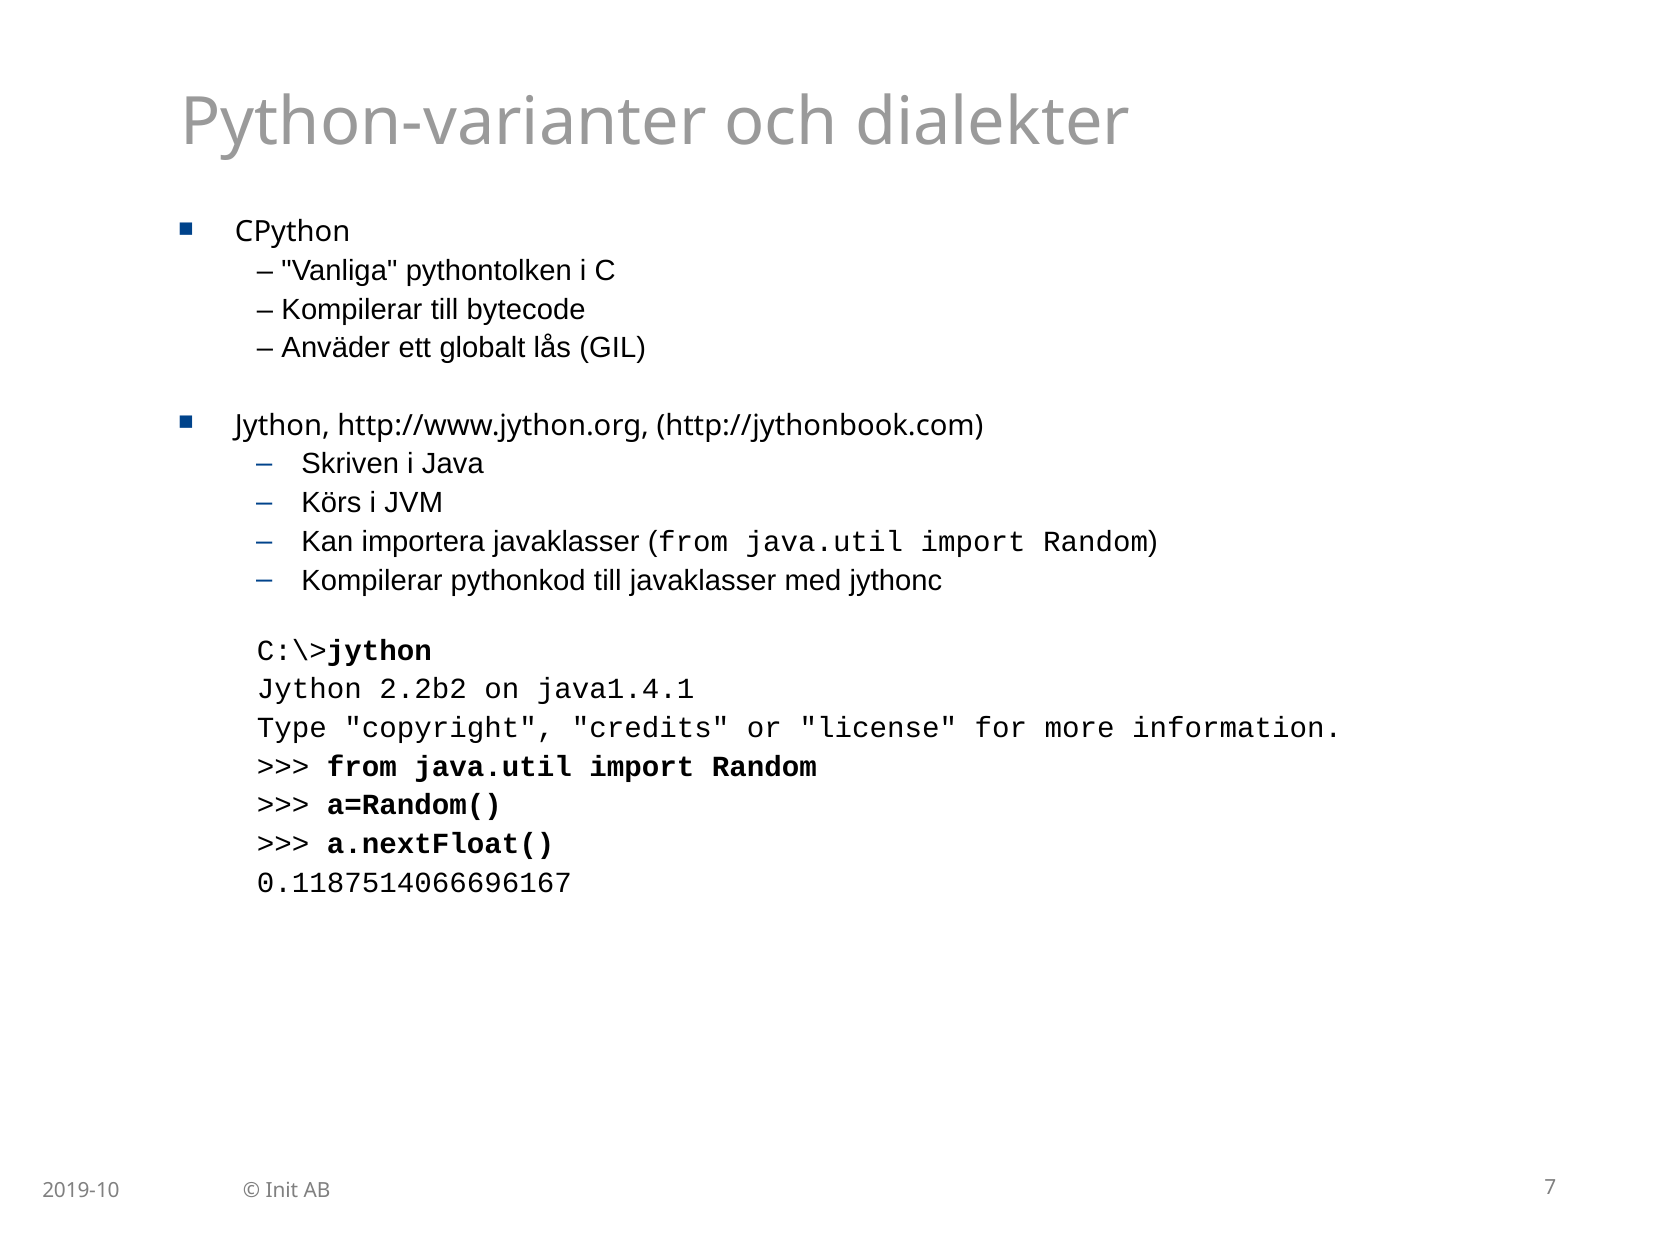

Python-varianter och dialekter
CPython
– "Vanliga" pythontolken i C
– Kompilerar till bytecode
– Anväder ett globalt lås (GIL)
Jython, http://www.jython.org, (http://jythonbook.com)
Skriven i Java
Körs i JVM
Kan importera javaklasser (from java.util import Random)
Kompilerar pythonkod till javaklasser med jythonc
C:\>jython
Jython 2.2b2 on java1.4.1
Type "copyright", "credits" or "license" for more information.
>>> from java.util import Random
>>> a=Random()
>>> a.nextFloat()
0.1187514066696167
2019-10
© Init AB